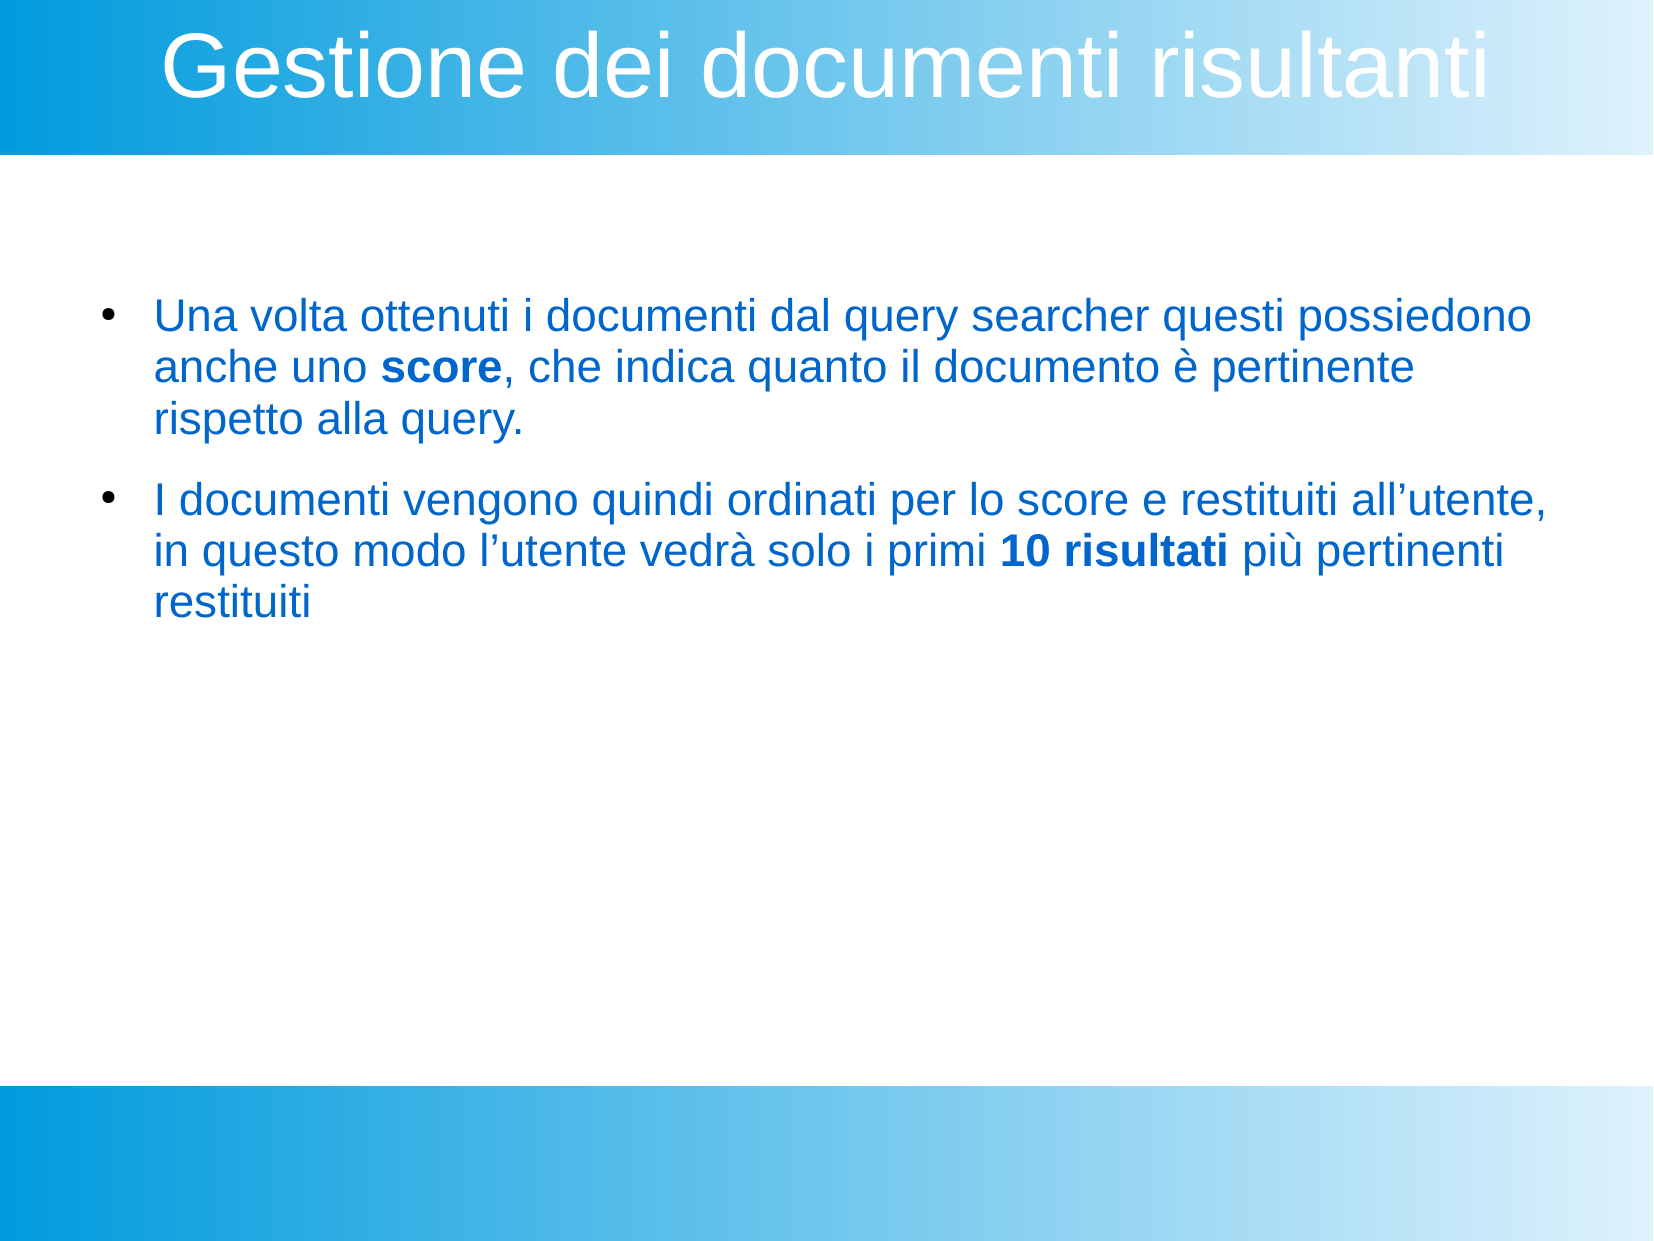

# Gestione dei documenti risultanti
Una volta ottenuti i documenti dal query searcher questi possiedono anche uno score, che indica quanto il documento è pertinente rispetto alla query.
I documenti vengono quindi ordinati per lo score e restituiti all’utente, in questo modo l’utente vedrà solo i primi 10 risultati più pertinenti restituiti